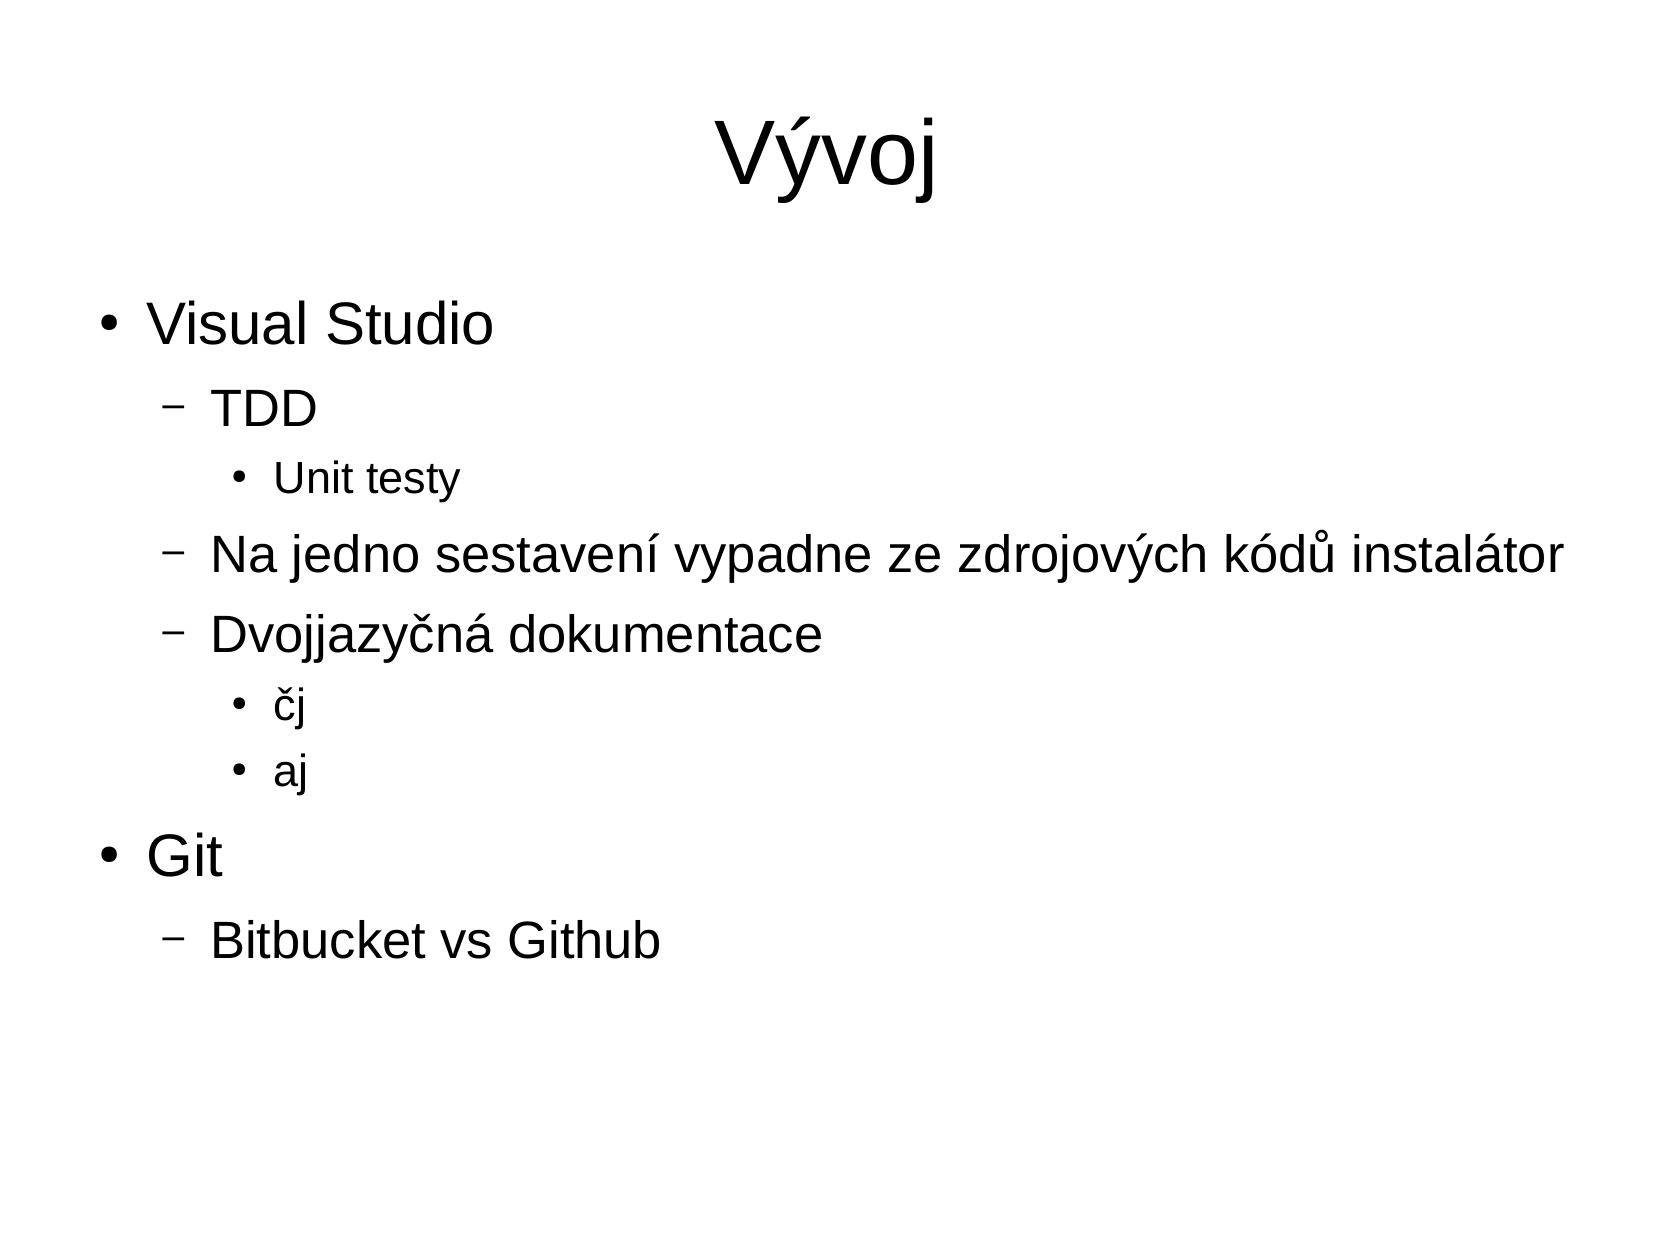

# Vývoj
Visual Studio
TDD
Unit testy
Na jedno sestavení vypadne ze zdrojových kódů instalátor
Dvojjazyčná dokumentace
čj
aj
Git
Bitbucket vs Github